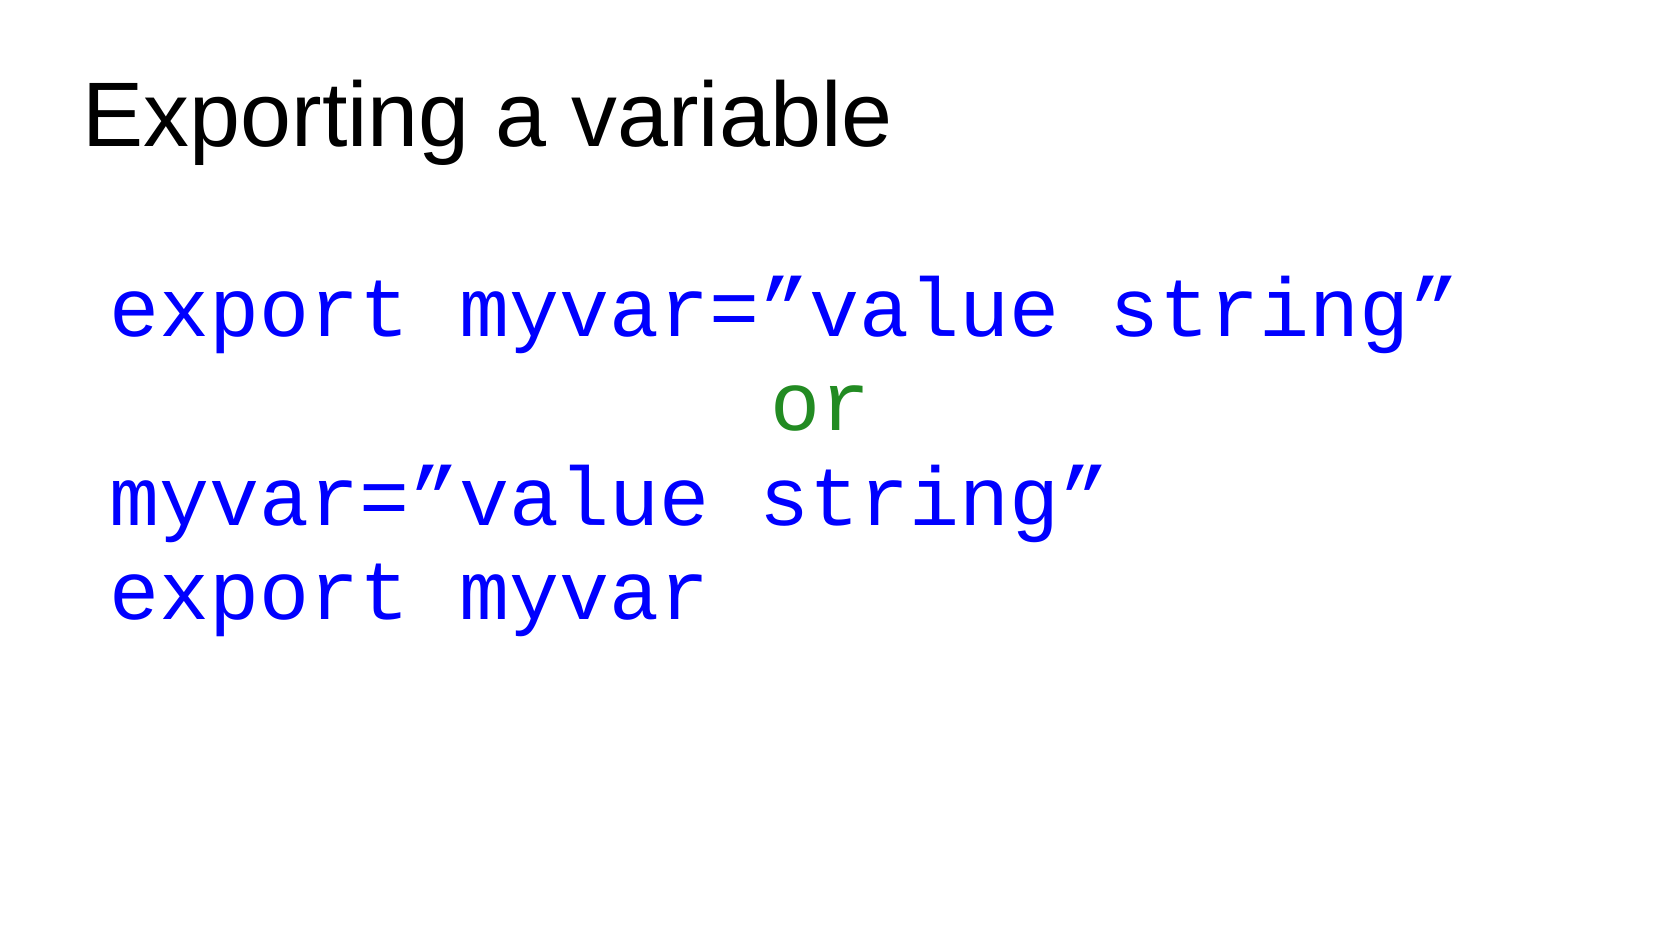

# Exporting a variable
export myvar=”value string”
or
myvar=”value string”
export myvar